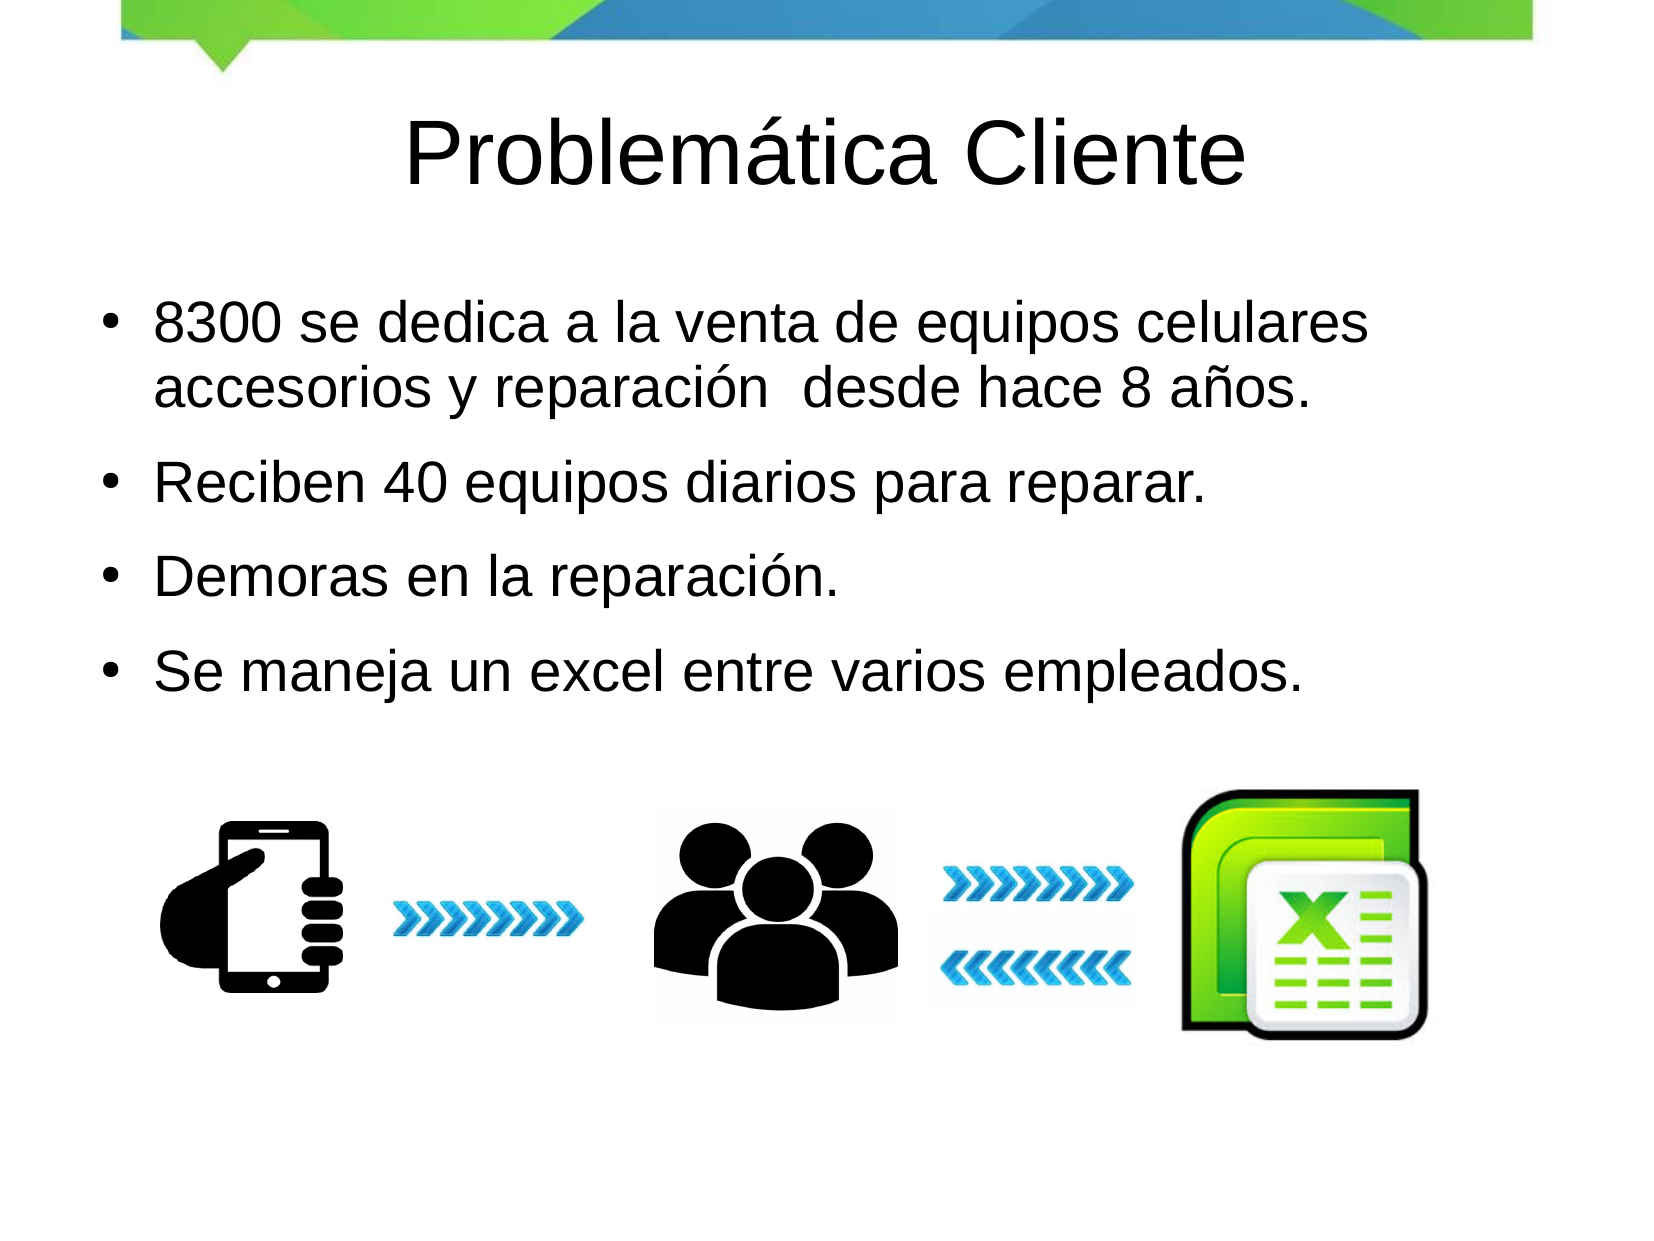

# Problemática Cliente
8300 se dedica a la venta de equipos celulares accesorios y reparación desde hace 8 años.
Reciben 40 equipos diarios para reparar.
Demoras en la reparación.
Se maneja un excel entre varios empleados.